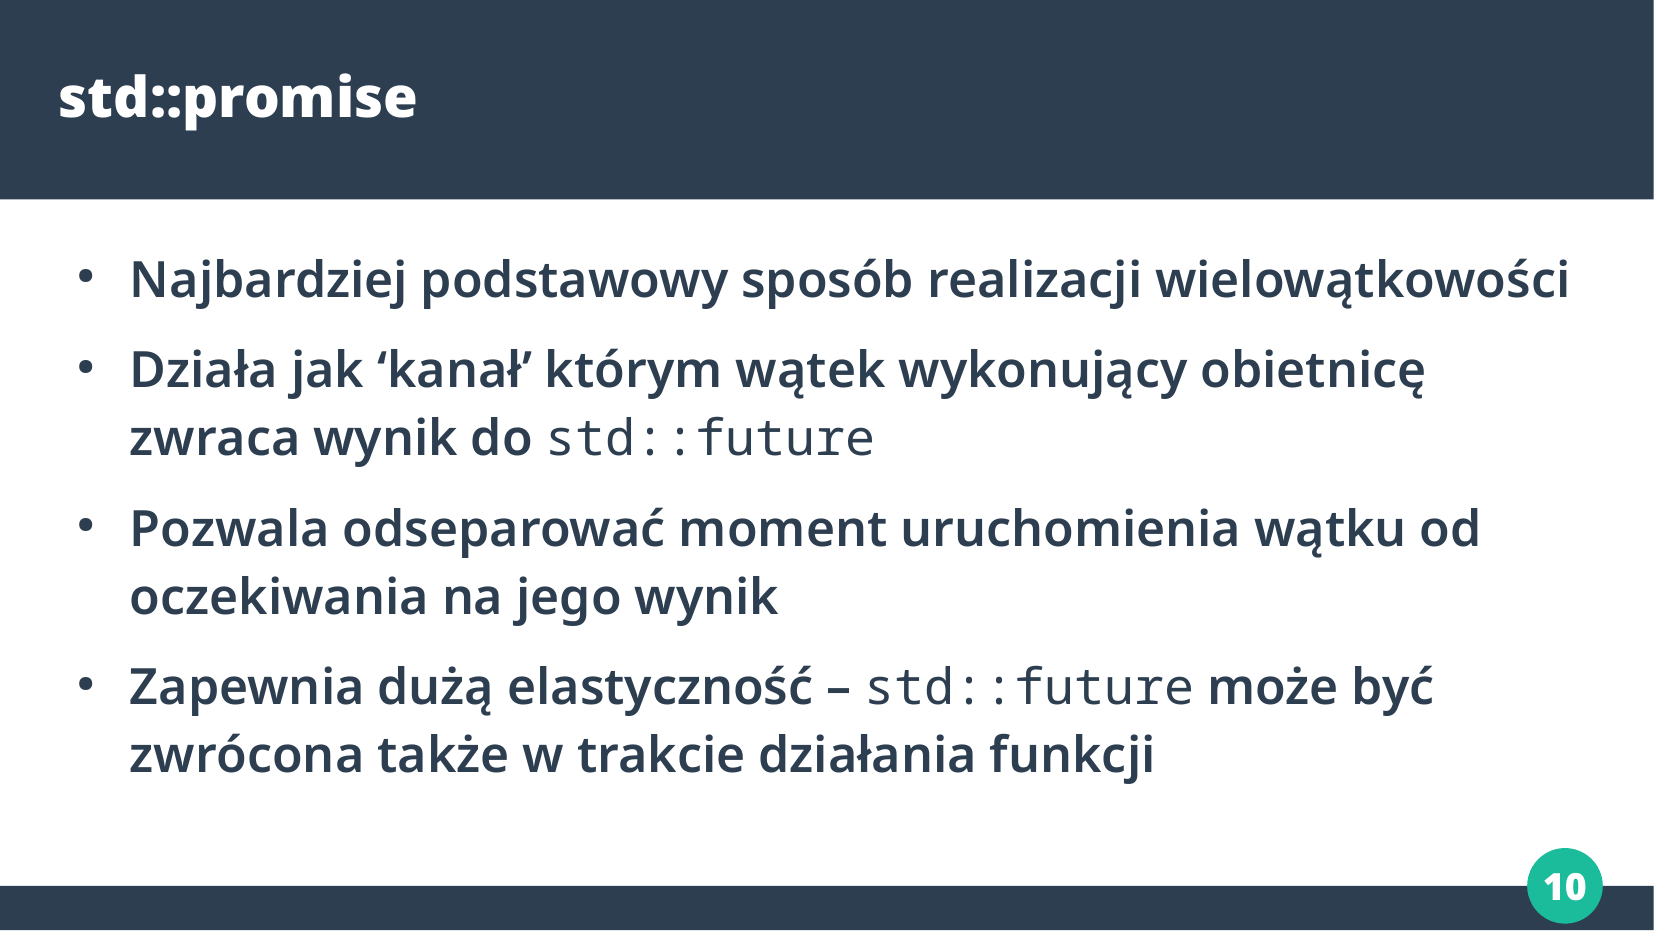

# std::promise
Najbardziej podstawowy sposób realizacji wielowątkowości
Działa jak ‘kanał’ którym wątek wykonujący obietnicę zwraca wynik do std::future
Pozwala odseparować moment uruchomienia wątku od oczekiwania na jego wynik
Zapewnia dużą elastyczność – std::future może być zwrócona także w trakcie działania funkcji